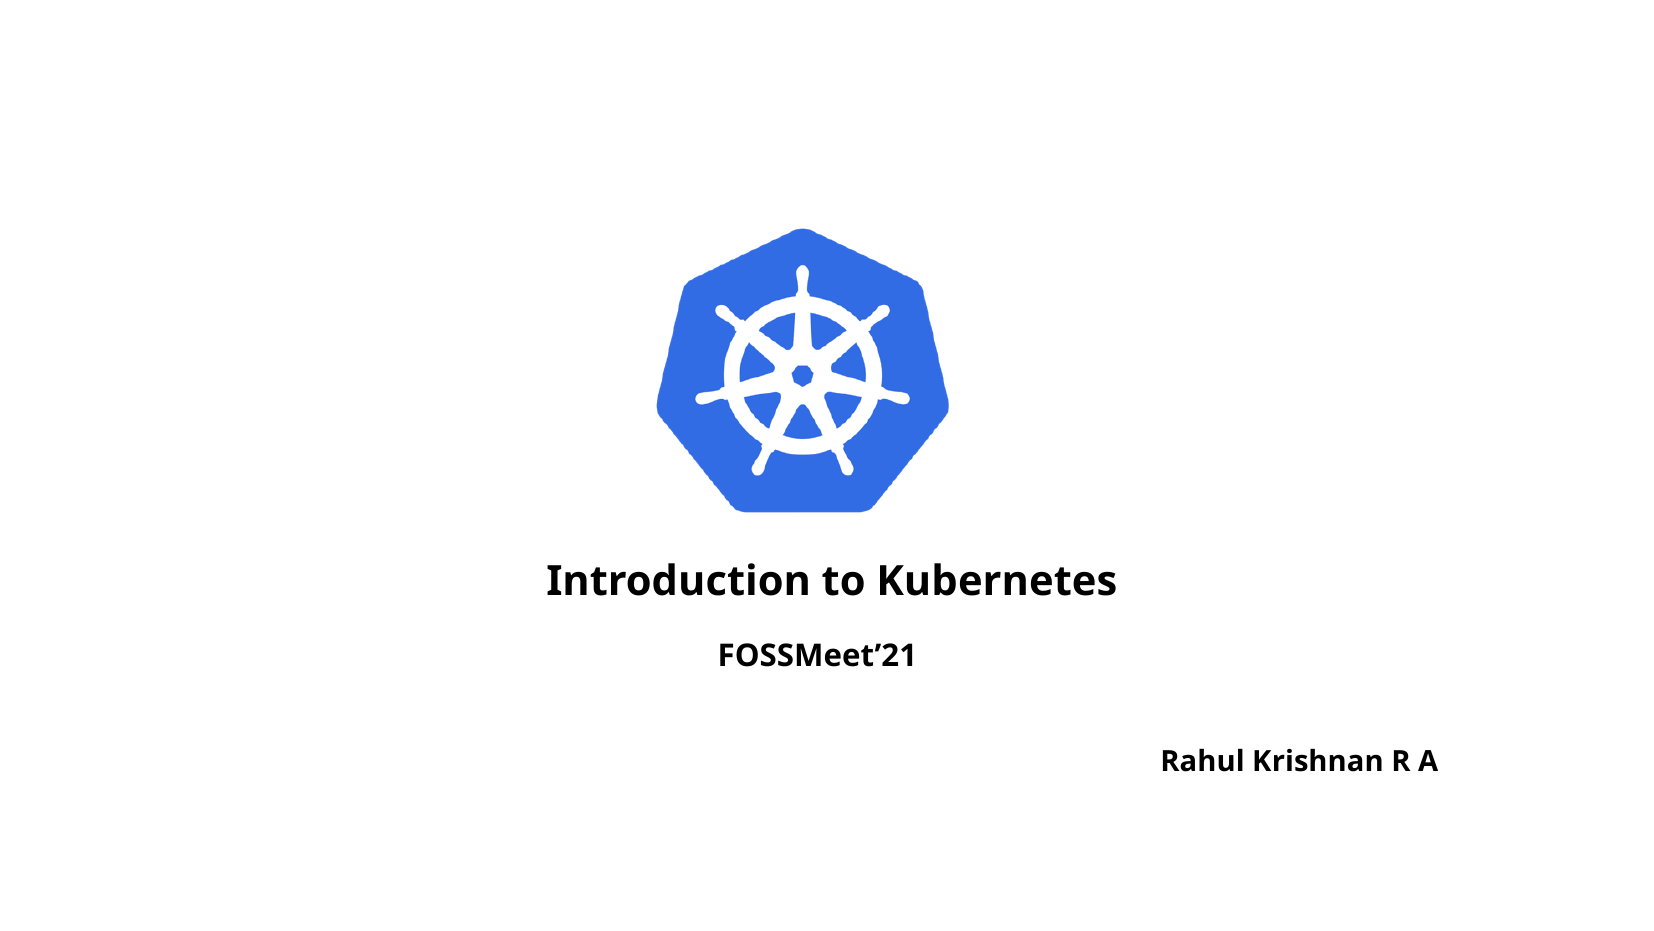

Introduction to Kubernetes
FOSSMeet’21
Rahul Krishnan R A